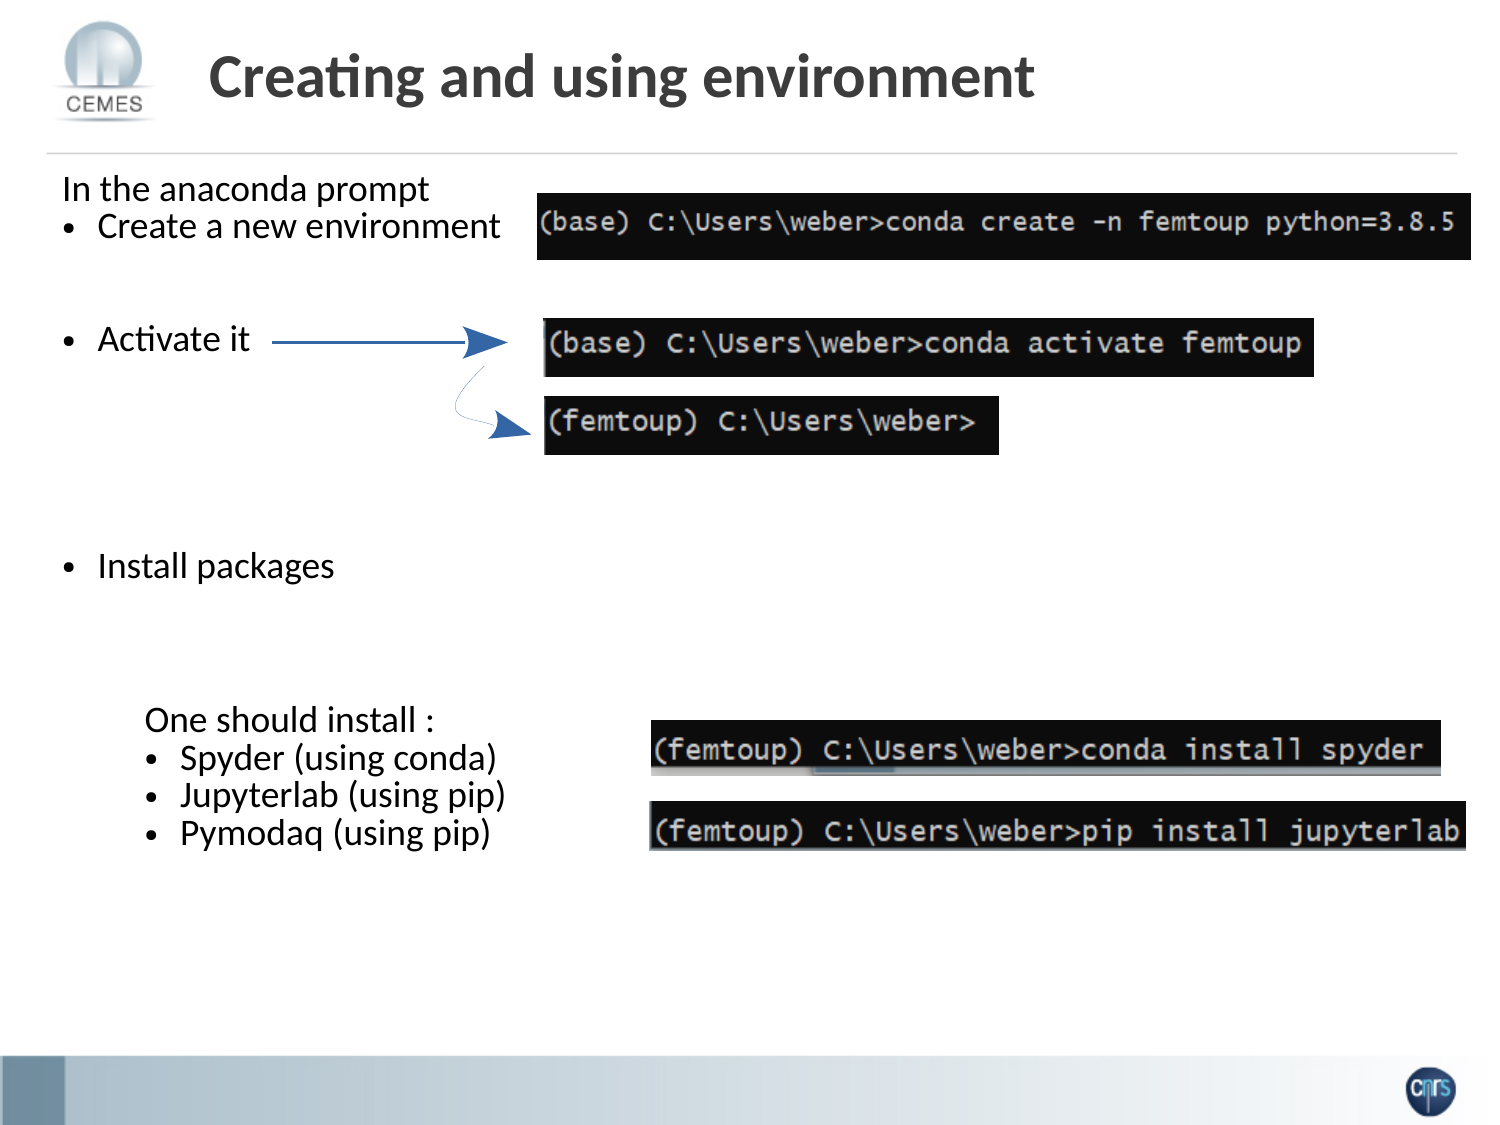

Creating and using environment
In the anaconda prompt
Create a new environment
Activate it
Install packages
One should install :
Spyder (using conda)
Jupyterlab (using pip)
Pymodaq (using pip)